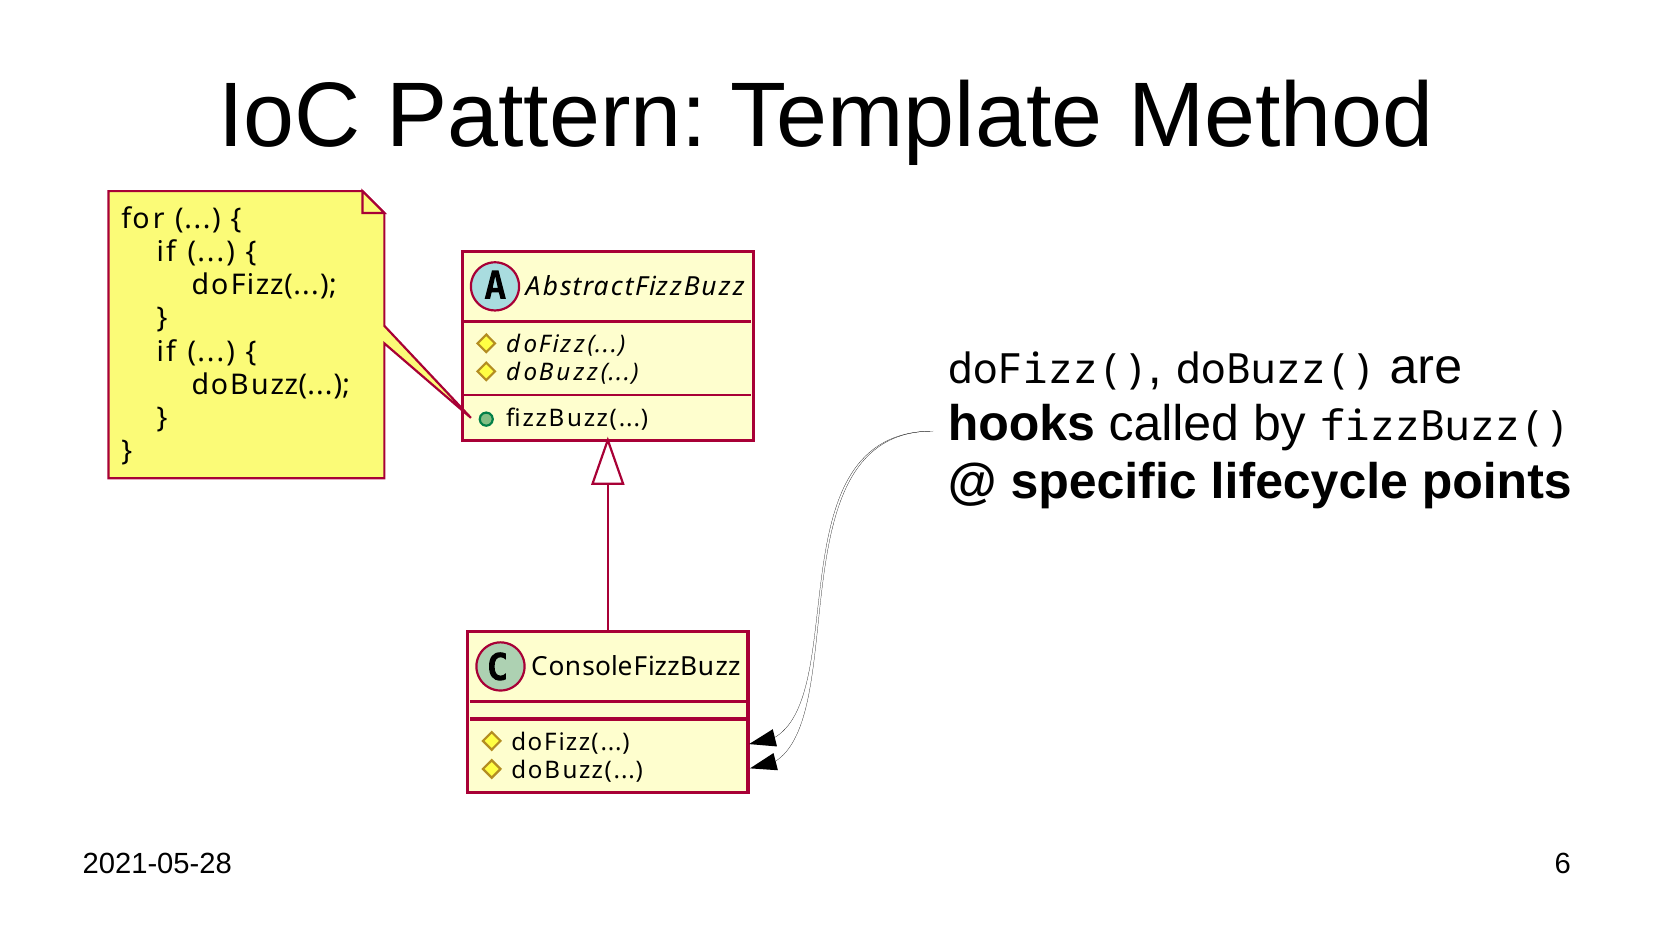

# IoC Pattern: Template Method
doFizz(), doBuzz() are hooks called by fizzBuzz()
@ specific lifecycle points
2021-05-28
6